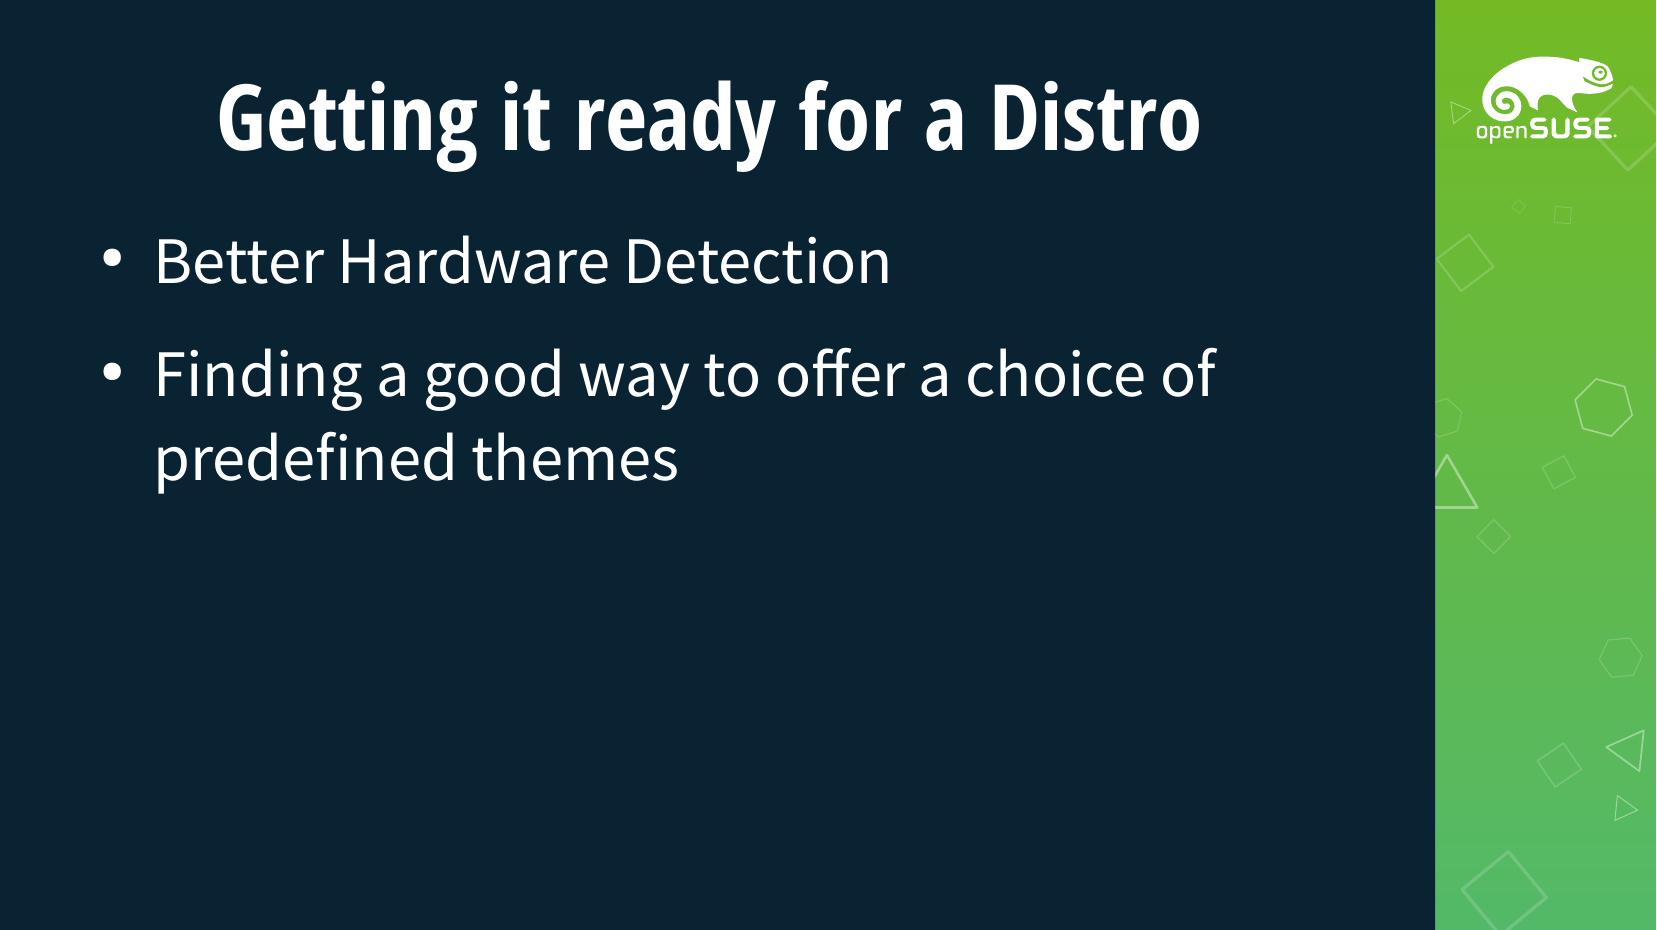

# Getting it ready for a Distro
Better Hardware Detection
Finding a good way to offer a choice of predefined themes